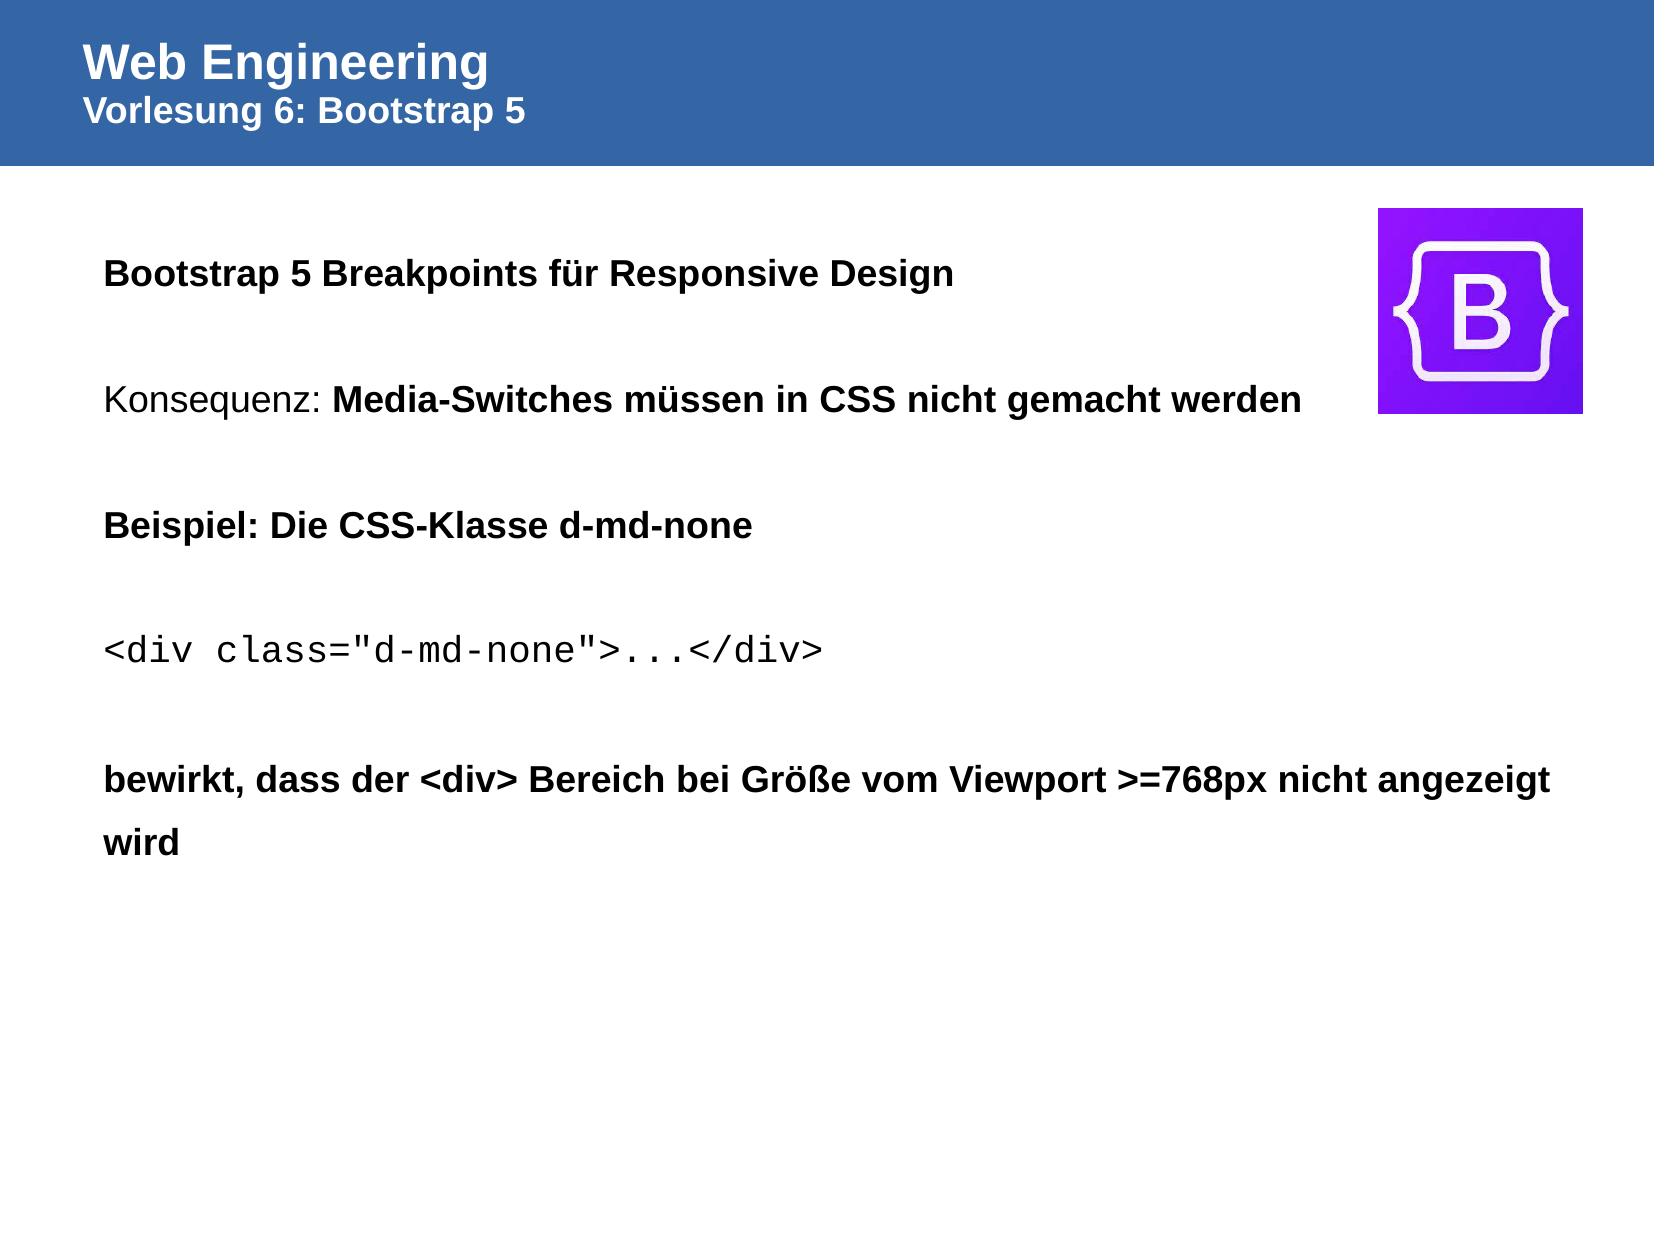

# Web Engineering Vorlesung 6: Bootstrap 5
Bootstrap 5 Breakpoints für Responsive Design
Konsequenz: Media-Switches müssen in CSS nicht gemacht werden
Beispiel: Die CSS-Klasse d-md-none
<div class="d-md-none">...</div>
bewirkt, dass der <div> Bereich bei Größe vom Viewport >=768px nicht angezeigt wird